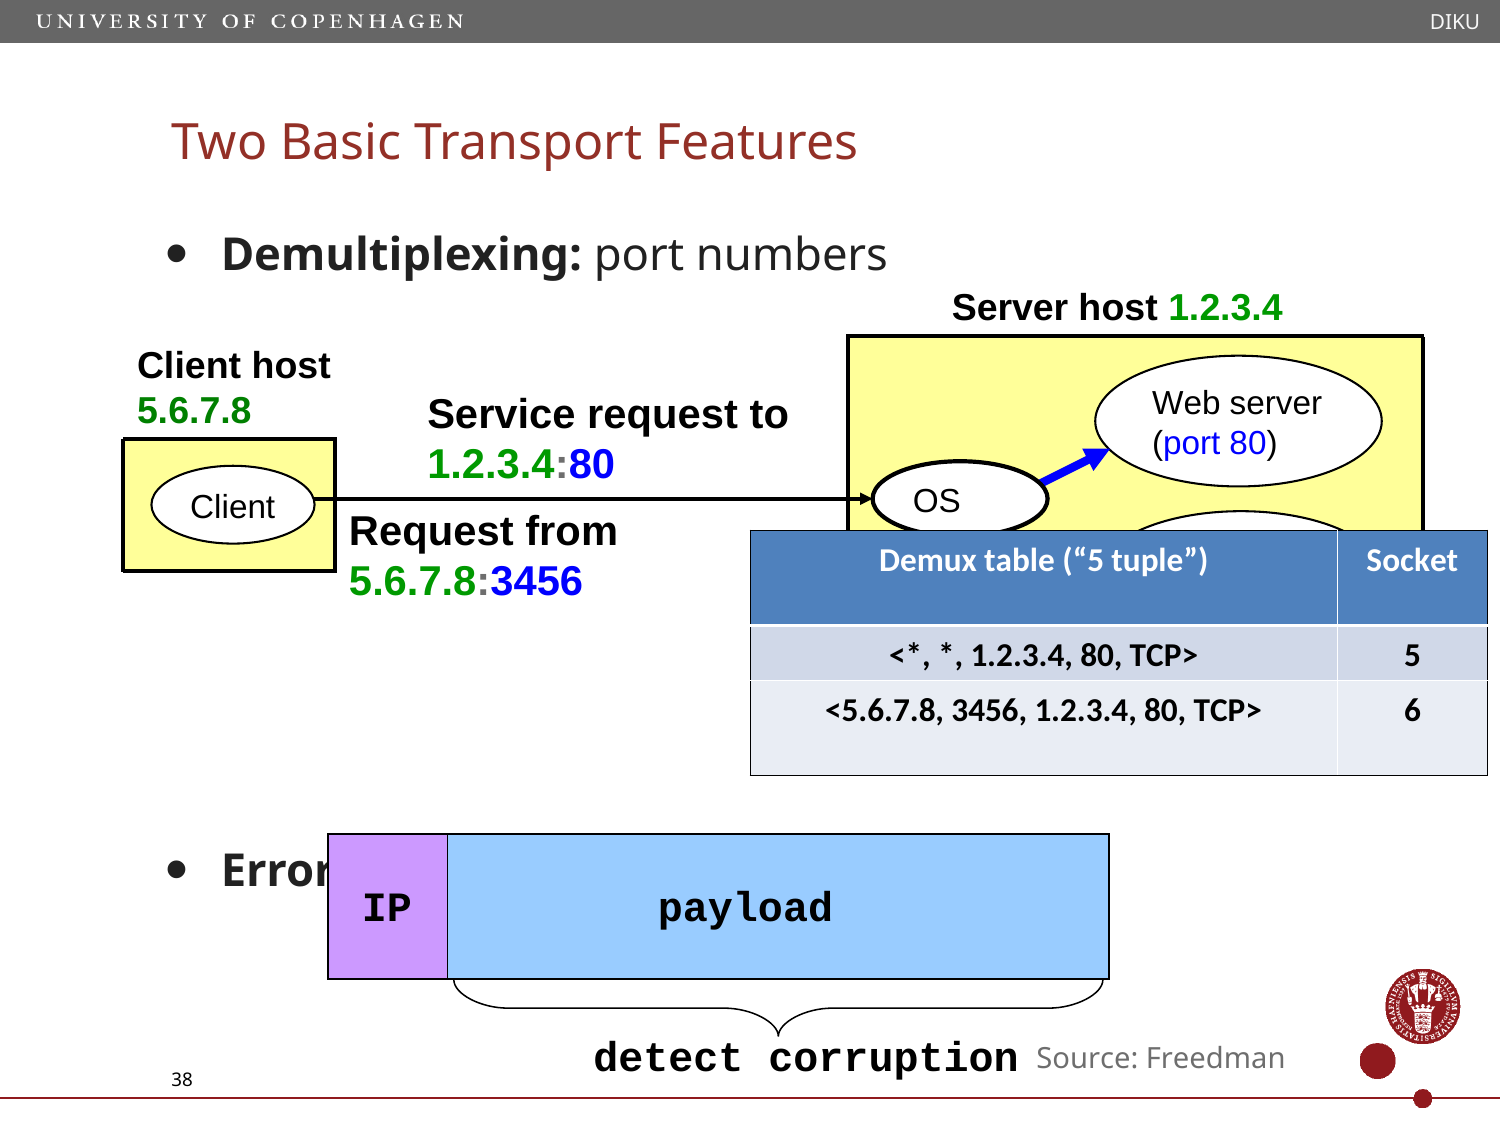

DIKU
# Two Basic Transport Features
Demultiplexing: port numbers
Error detection: checksums
Server host 1.2.3.4
Client host
5.6.7.8
Web server
(port 80)
Service request to
1.2.3.4:80
OS
Client
Request from
5.6.7.8:3456
Echo server
(port 7)
| Demux table (“5 tuple”) | Socket |
| --- | --- |
| <\*, \*, 1.2.3.4, 80, TCP> | 5 |
| <5.6.7.8, 3456, 1.2.3.4, 80, TCP> | 6 |
IP
payload
detect corruption
Source: Freedman